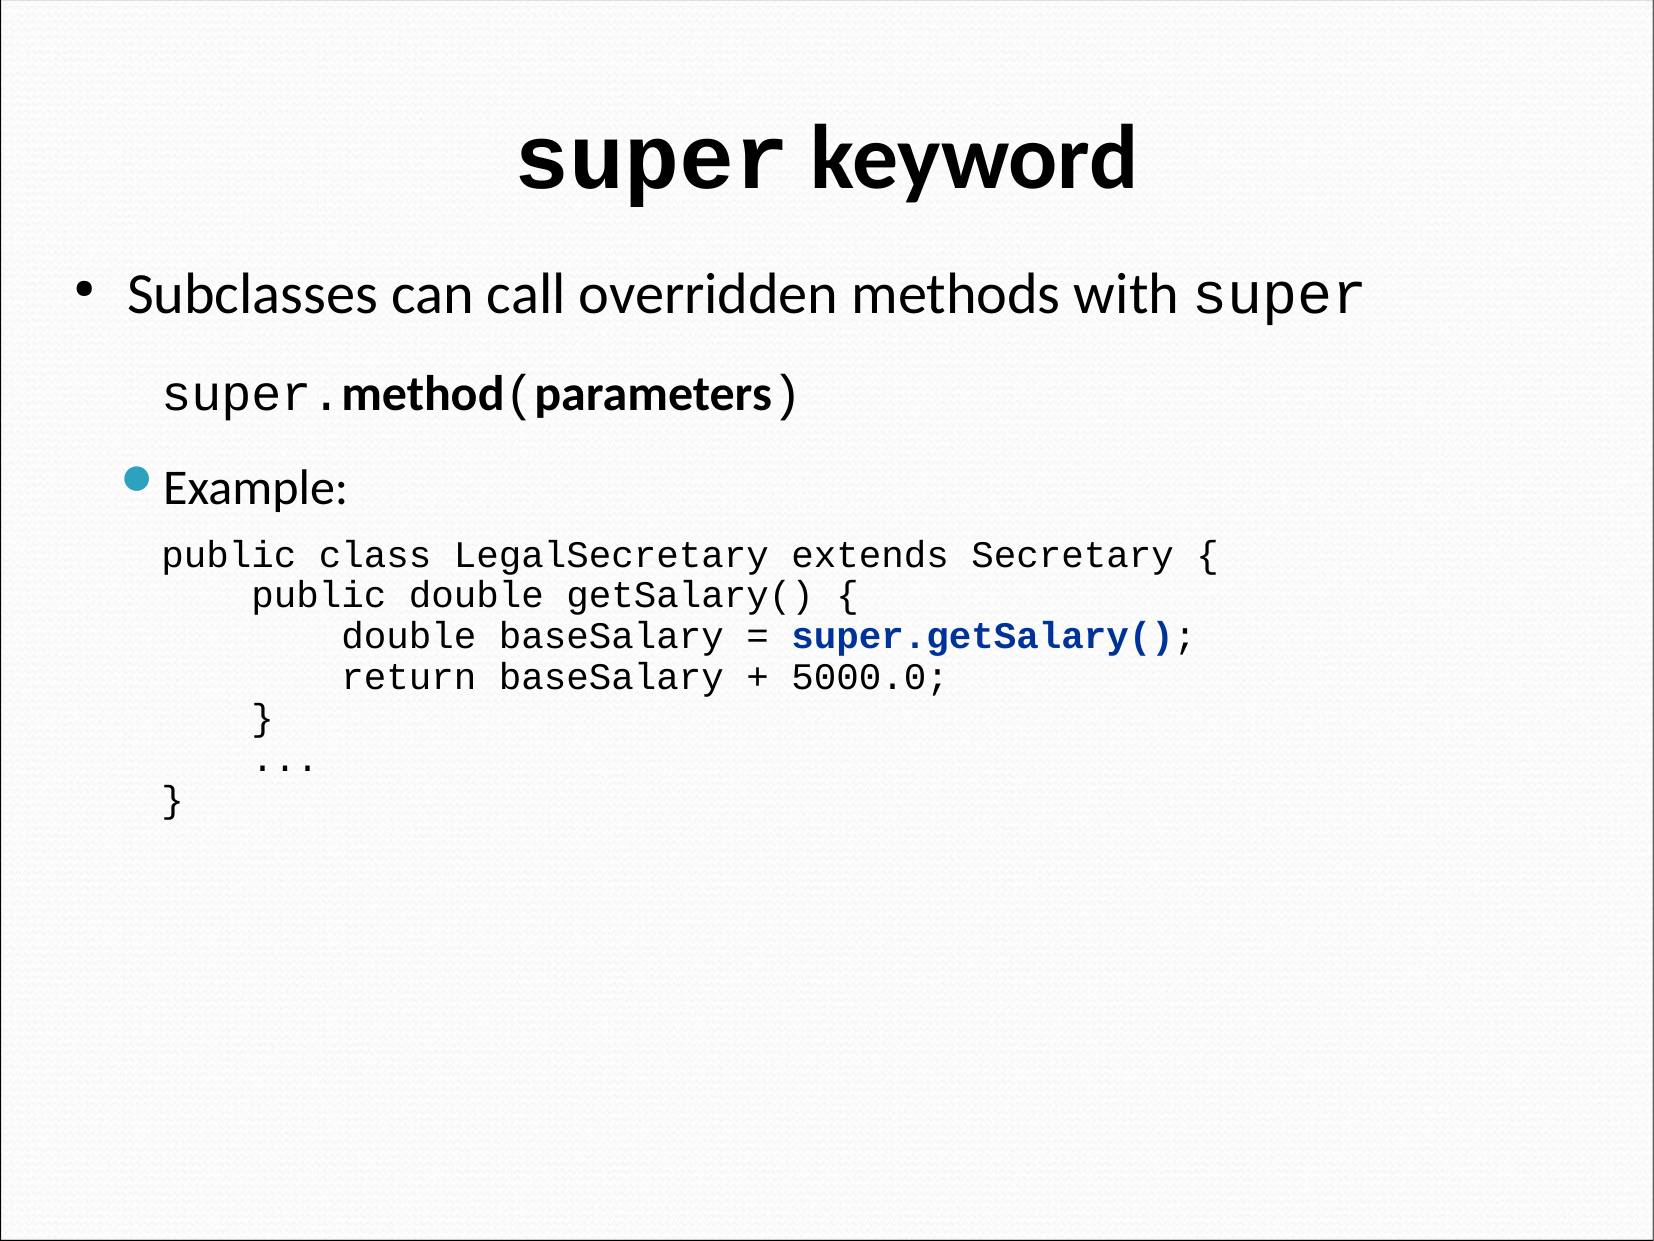

# super keyword
Subclasses can call overridden methods with super
	super.method(parameters)
Example:
	public class LegalSecretary extends Secretary {
	 public double getSalary() {
	 double baseSalary = super.getSalary();
	 return baseSalary + 5000.0;
	 }
	 ...
	}